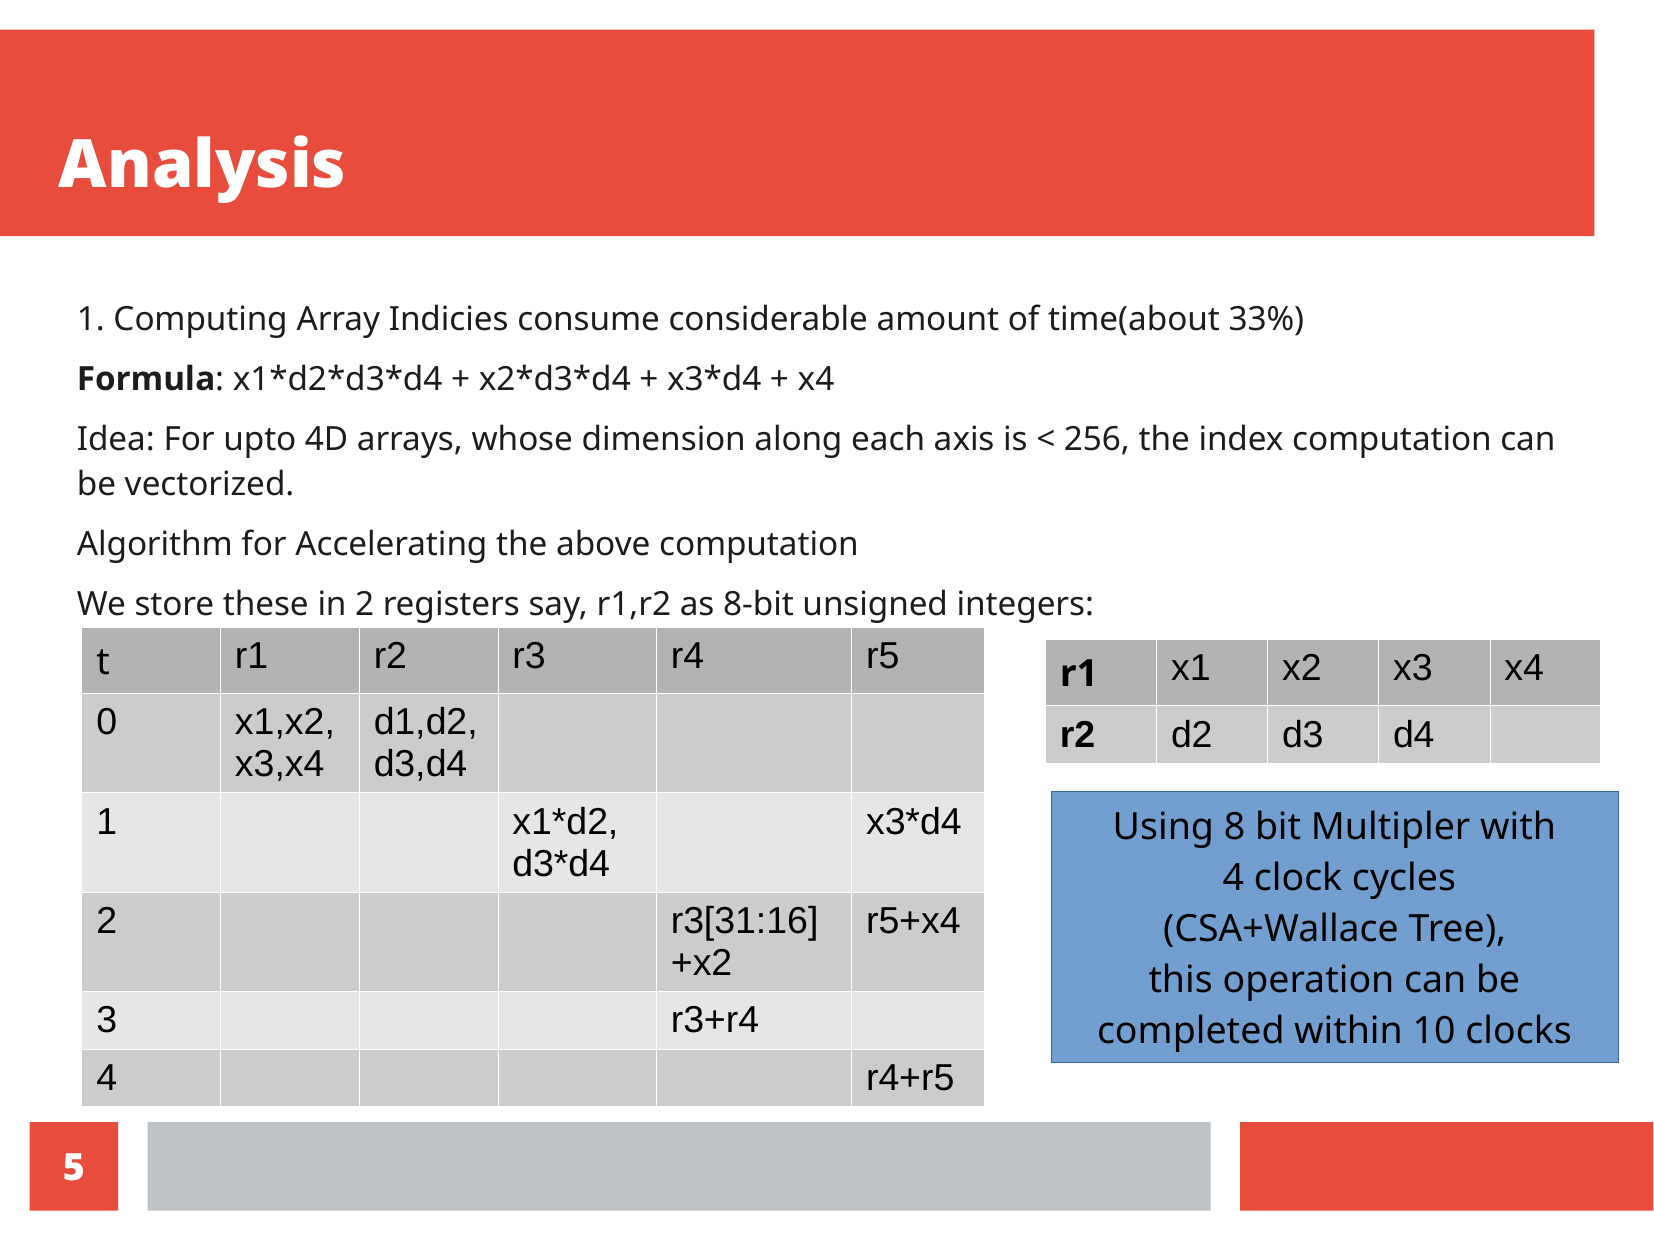

# Analysis
1. Computing Array Indicies consume considerable amount of time(about 33%)
Formula: x1*d2*d3*d4 + x2*d3*d4 + x3*d4 + x4
Idea: For upto 4D arrays, whose dimension along each axis is < 256, the index computation can be vectorized.
Algorithm for Accelerating the above computation
We store these in 2 registers say, r1,r2 as 8-bit unsigned integers:
| t | r1 | r2 | r3 | r4 | r5 |
| --- | --- | --- | --- | --- | --- |
| 0 | x1,x2,x3,x4 | d1,d2,d3,d4 | | | |
| 1 | | | x1\*d2, d3\*d4 | | x3\*d4 |
| 2 | | | | r3[31:16]+x2 | r5+x4 |
| 3 | | | | r3+r4 | |
| 4 | | | | | r4+r5 |
| r1 | x1 | x2 | x3 | x4 |
| --- | --- | --- | --- | --- |
| r2 | d2 | d3 | d4 | |
Using 8 bit Multipler with
 4 clock cycles
(CSA+Wallace Tree),
 this operation can be
completed within 10 clocks
5